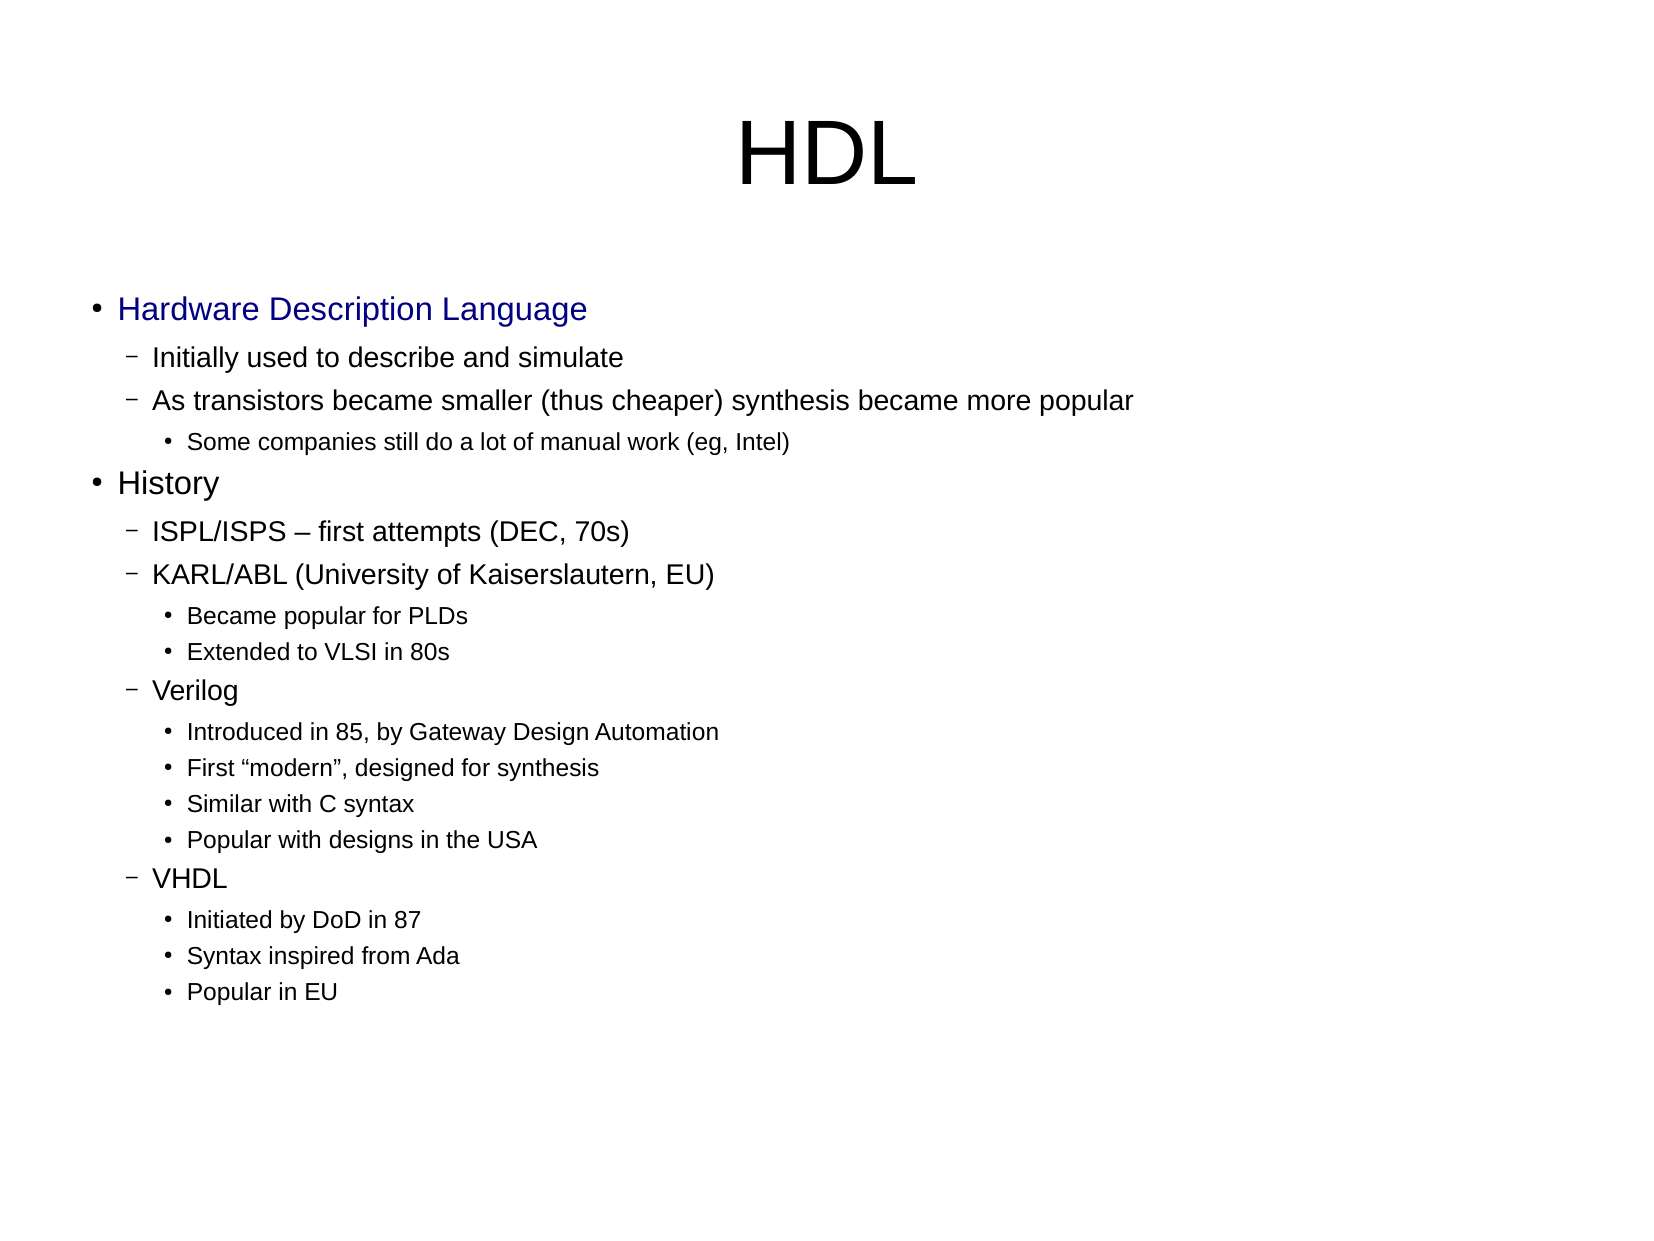

# HDL
Hardware Description Language
Initially used to describe and simulate
As transistors became smaller (thus cheaper) synthesis became more popular
Some companies still do a lot of manual work (eg, Intel)
History
ISPL/ISPS – first attempts (DEC, 70s)
KARL/ABL (University of Kaiserslautern, EU)
Became popular for PLDs
Extended to VLSI in 80s
Verilog
Introduced in 85, by Gateway Design Automation
First “modern”, designed for synthesis
Similar with C syntax
Popular with designs in the USA
VHDL
Initiated by DoD in 87
Syntax inspired from Ada
Popular in EU